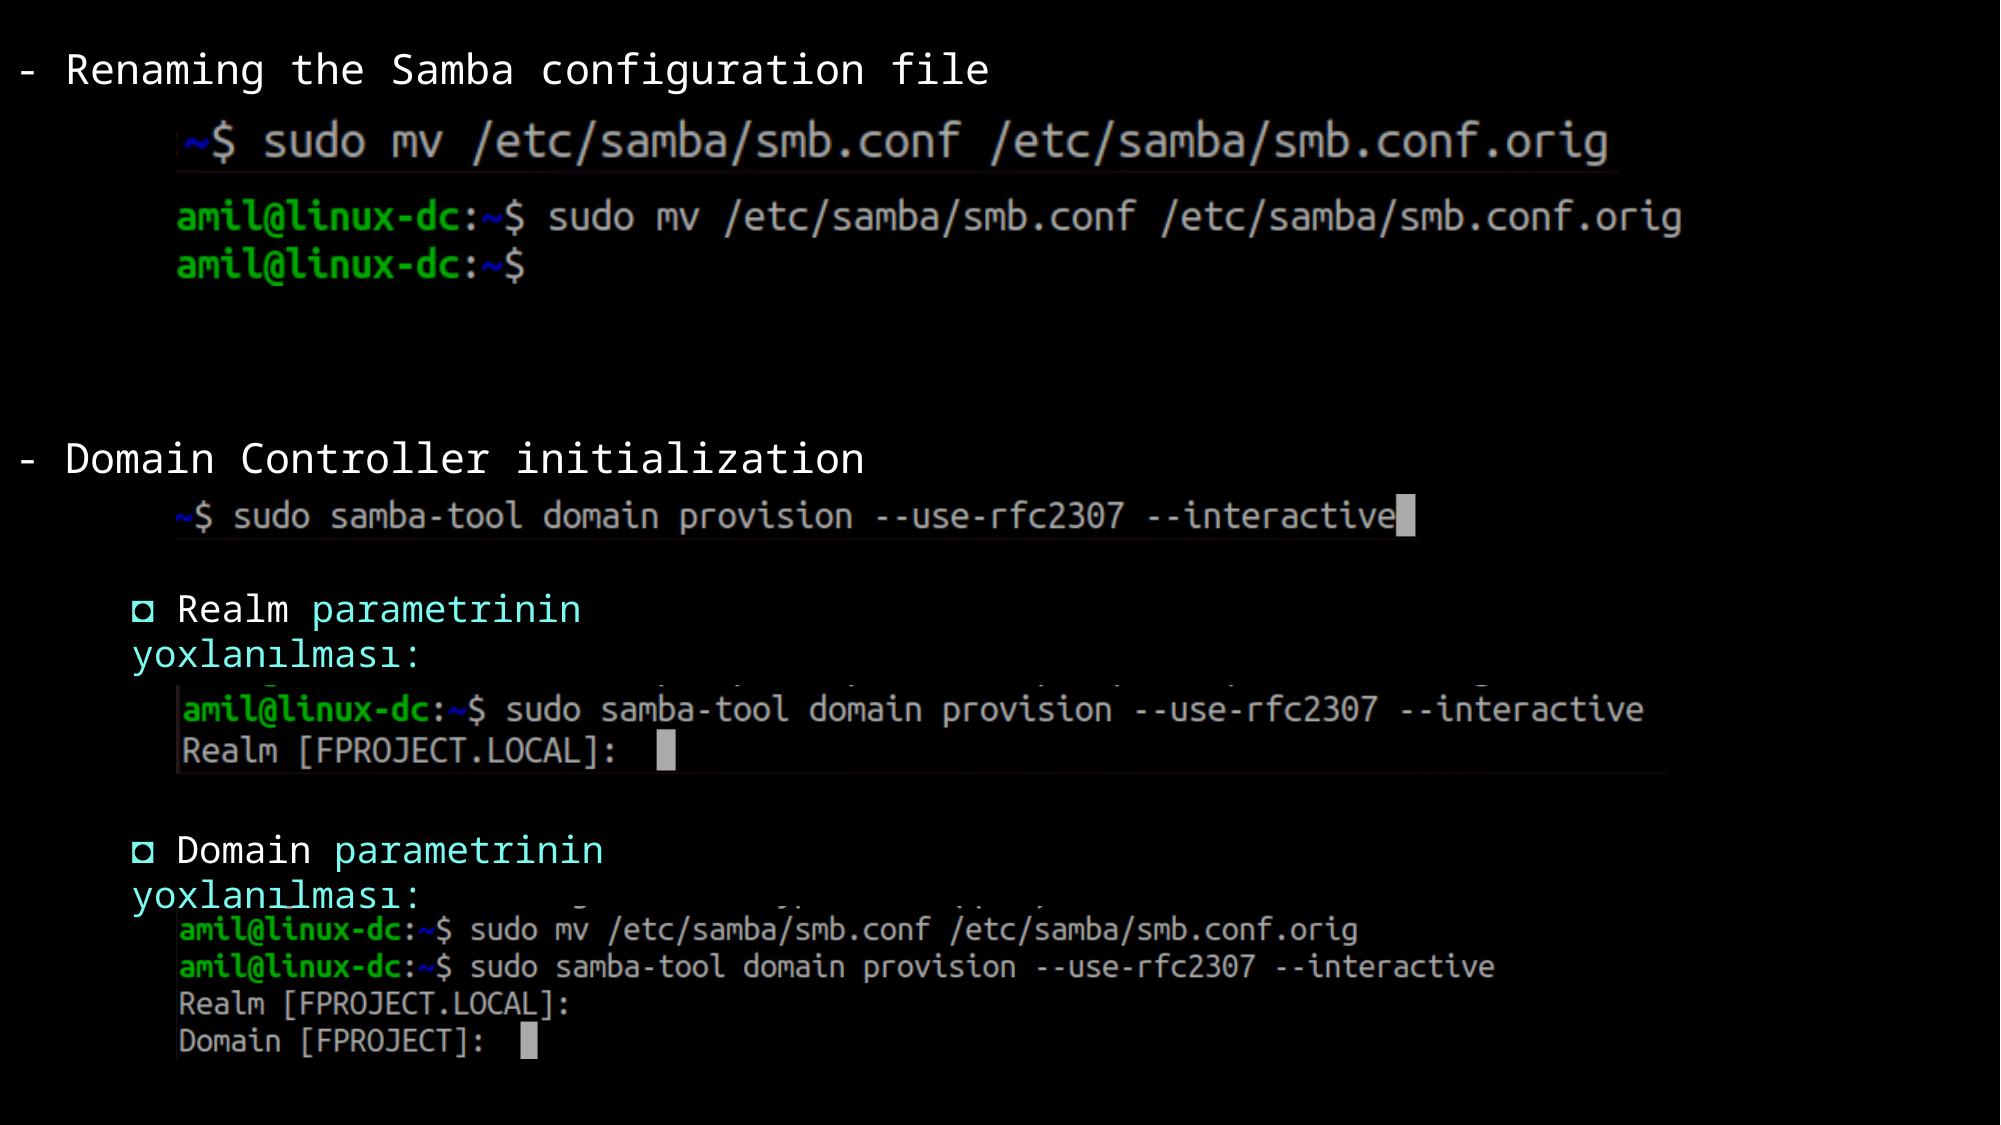

- Renaming the Samba configuration file
- Domain Controller initialization
◘ Realm parametrinin yoxlanılması:
◘ Domain parametrinin yoxlanılması: